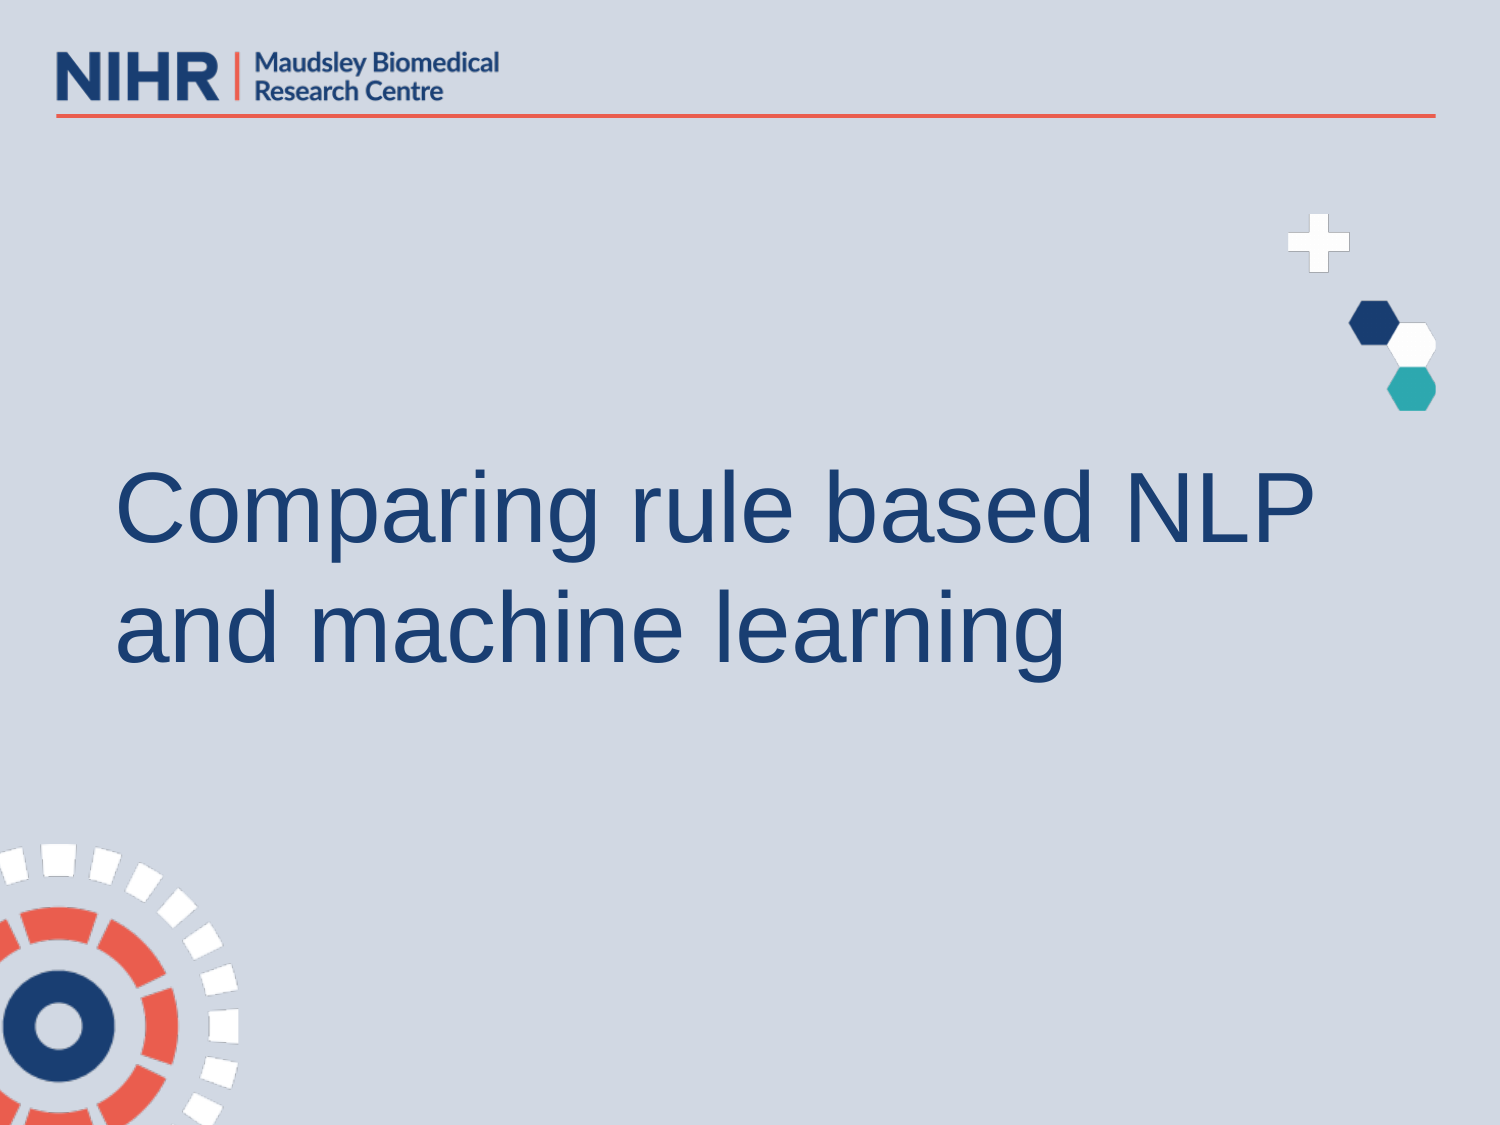

# Comparing rule based NLP and machine learning